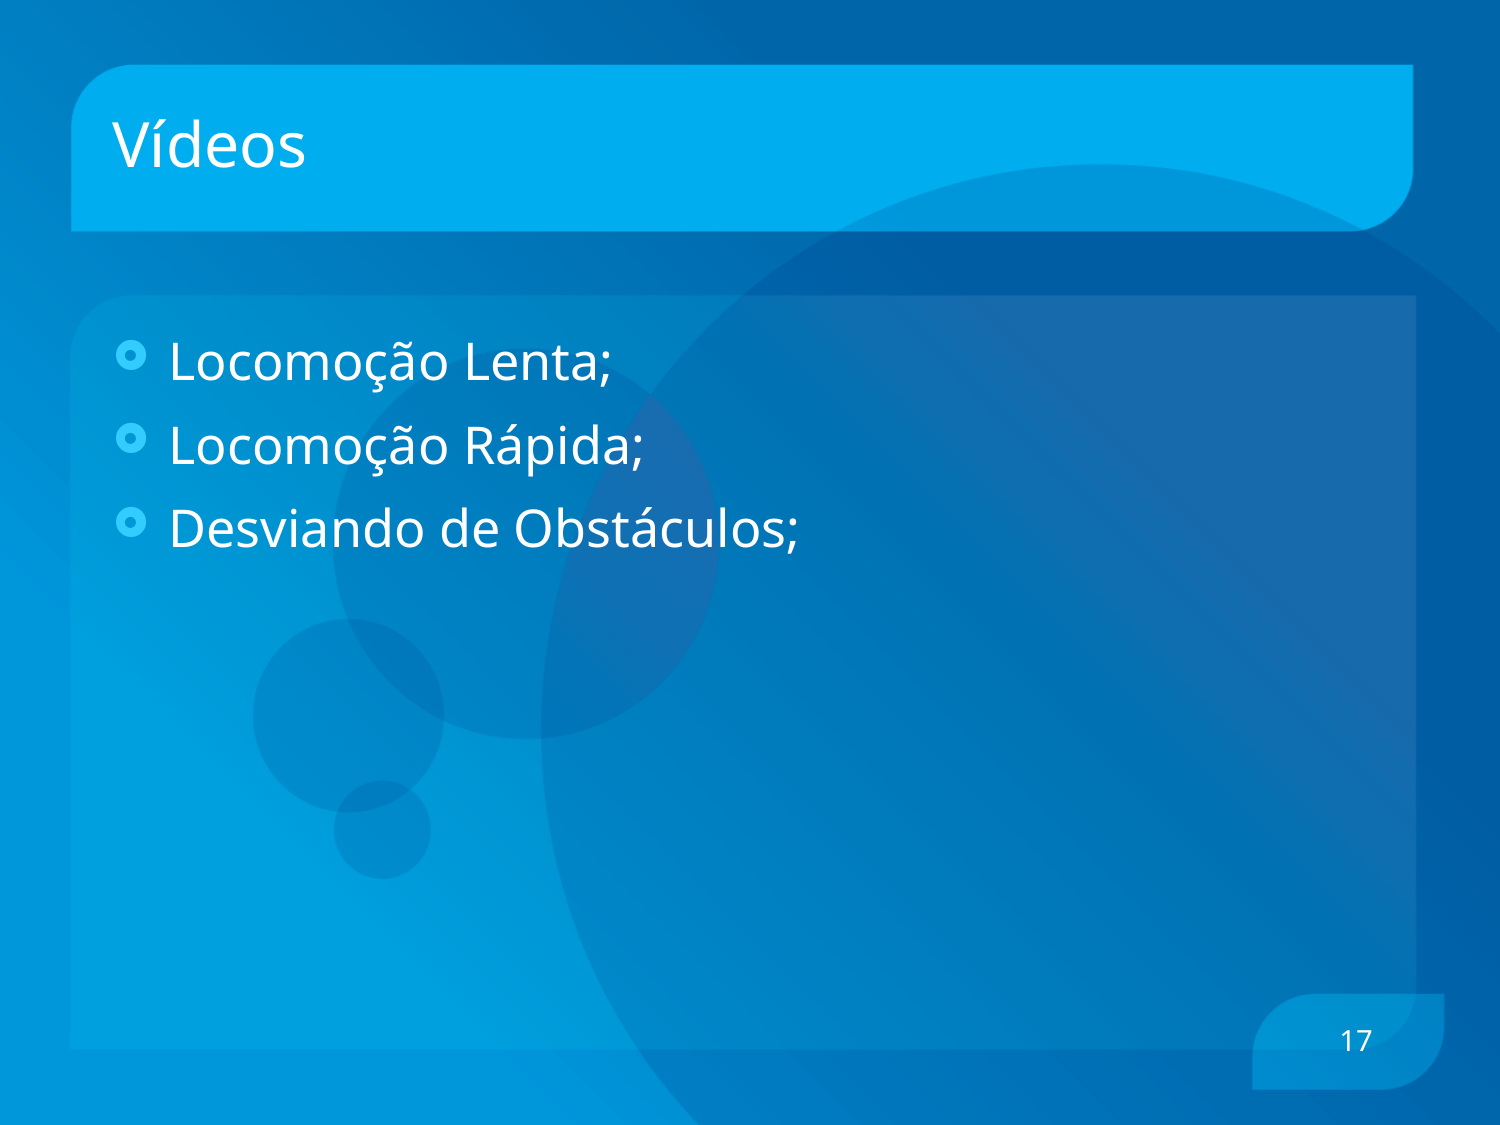

# Vídeos
Locomoção Lenta;
Locomoção Rápida;
Desviando de Obstáculos;
17